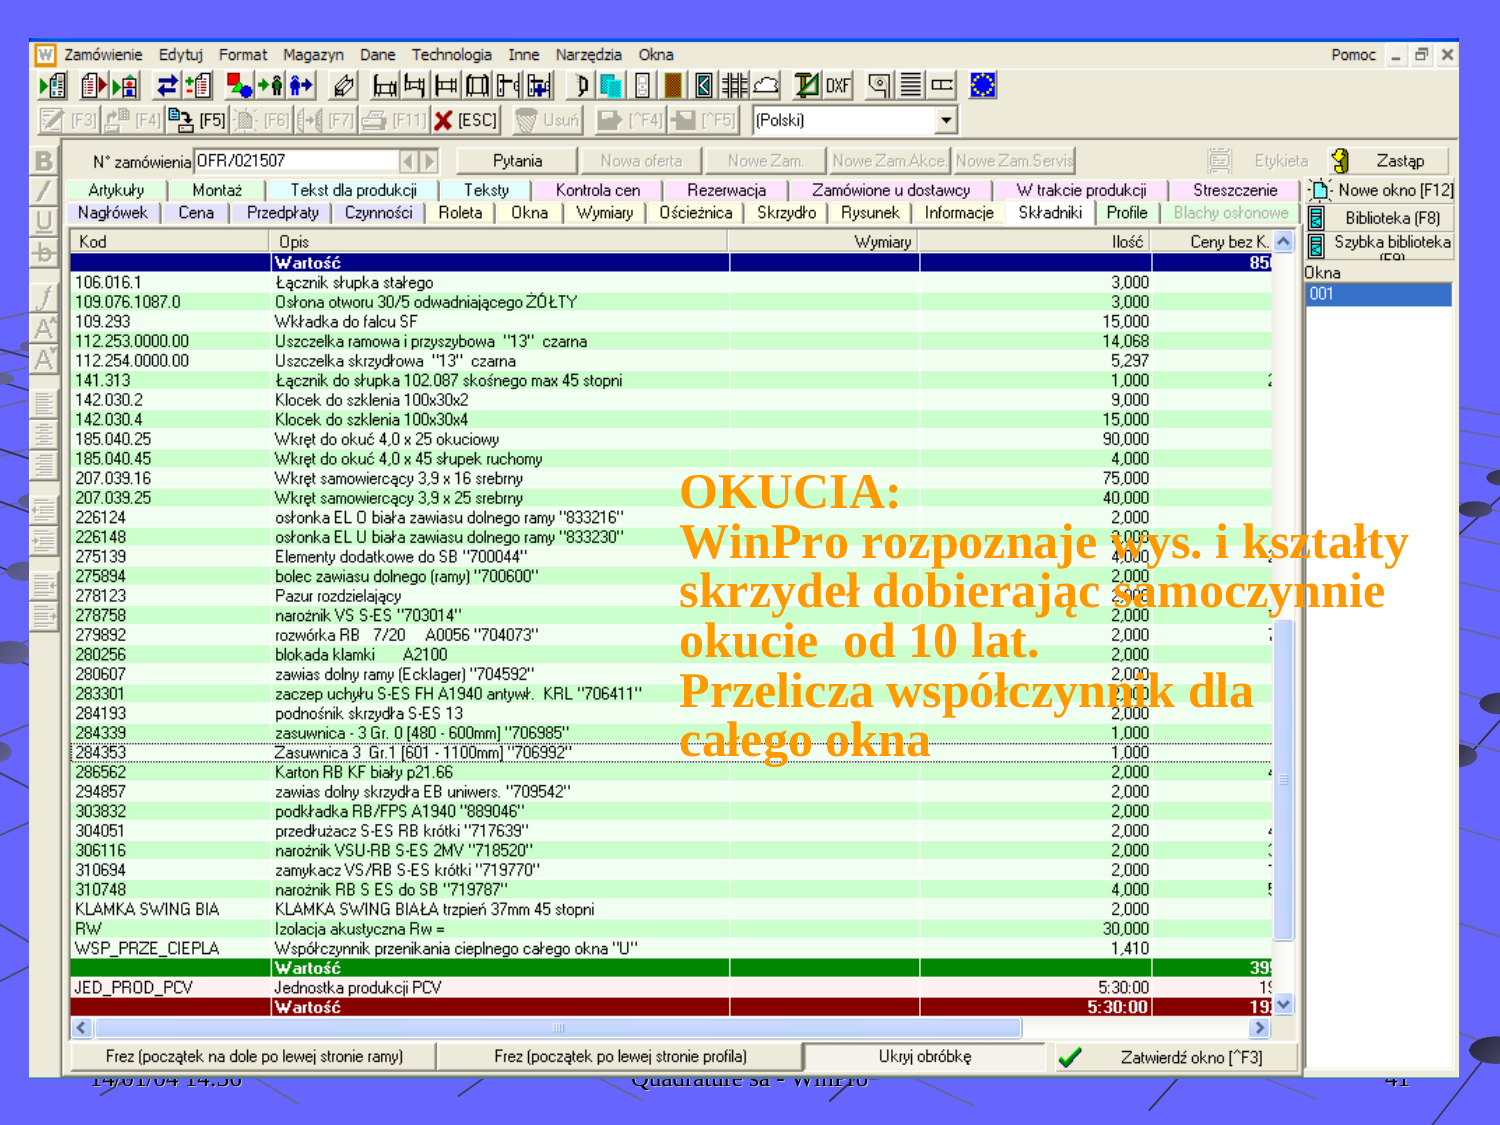

OKUCIA:
WinPro rozpoznaje wys. i kształty
skrzydeł dobierając samoczynnie
okucie od 10 lat.
Przelicza współczynnik dla
całego okna